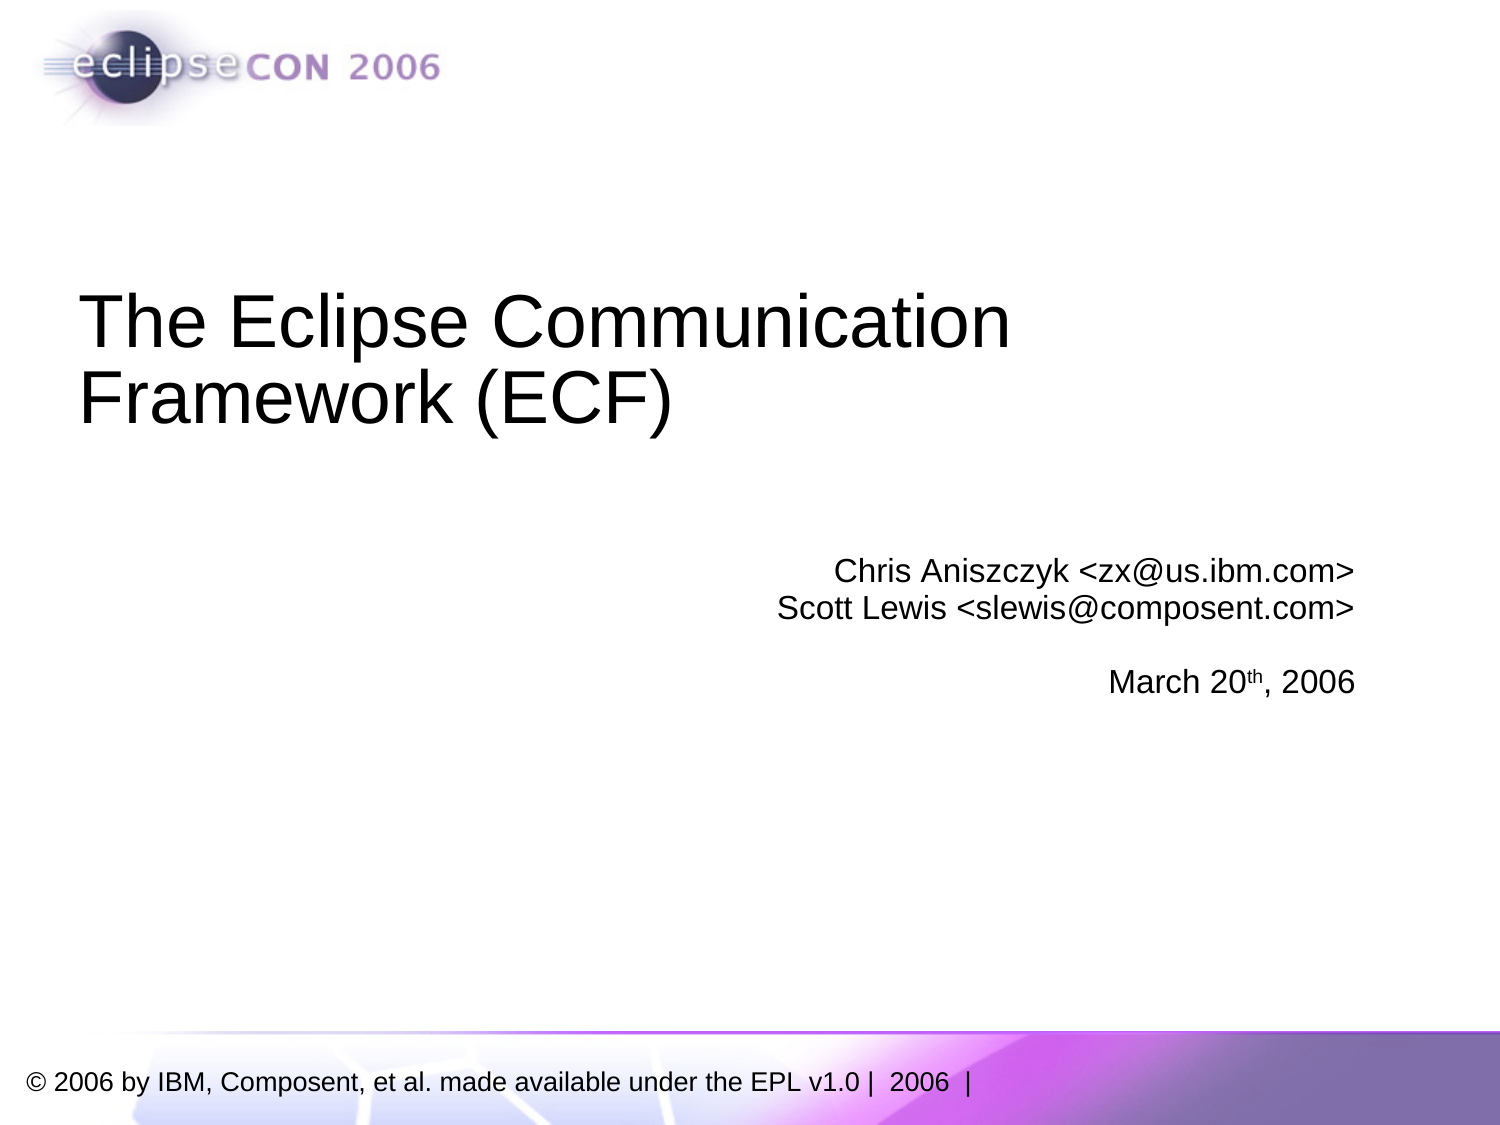

The Eclipse Communication Framework (ECF)
# Chris Aniszczyk <zx@us.ibm.com>
Scott Lewis <slewis@composent.com>
March 20th, 2006